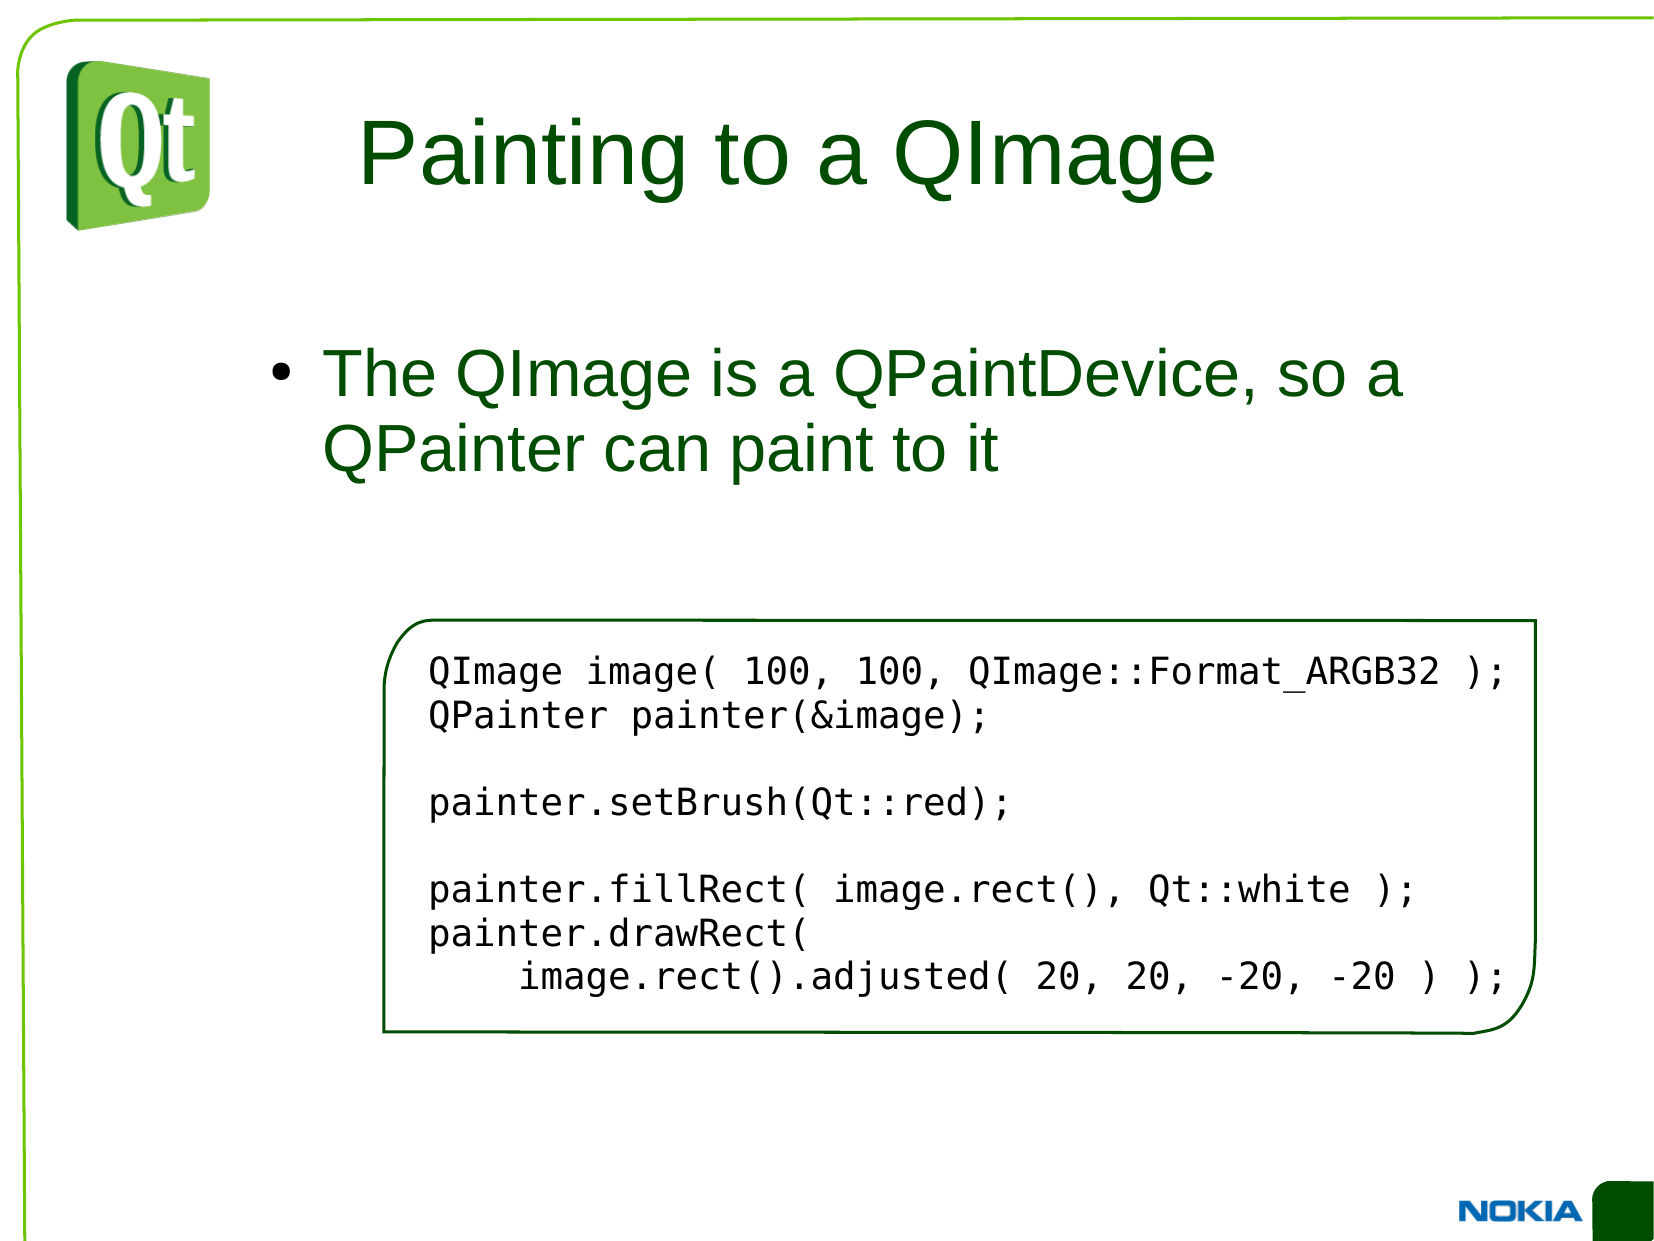

# Painting to a QImage
The QImage is a QPaintDevice, so a QPainter can paint to it
QImage image( 100, 100, QImage::Format_ARGB32 );
QPainter painter(&image);
painter.setBrush(Qt::red);
painter.fillRect( image.rect(), Qt::white );
painter.drawRect(
 image.rect().adjusted( 20, 20, -20, -20 ) );